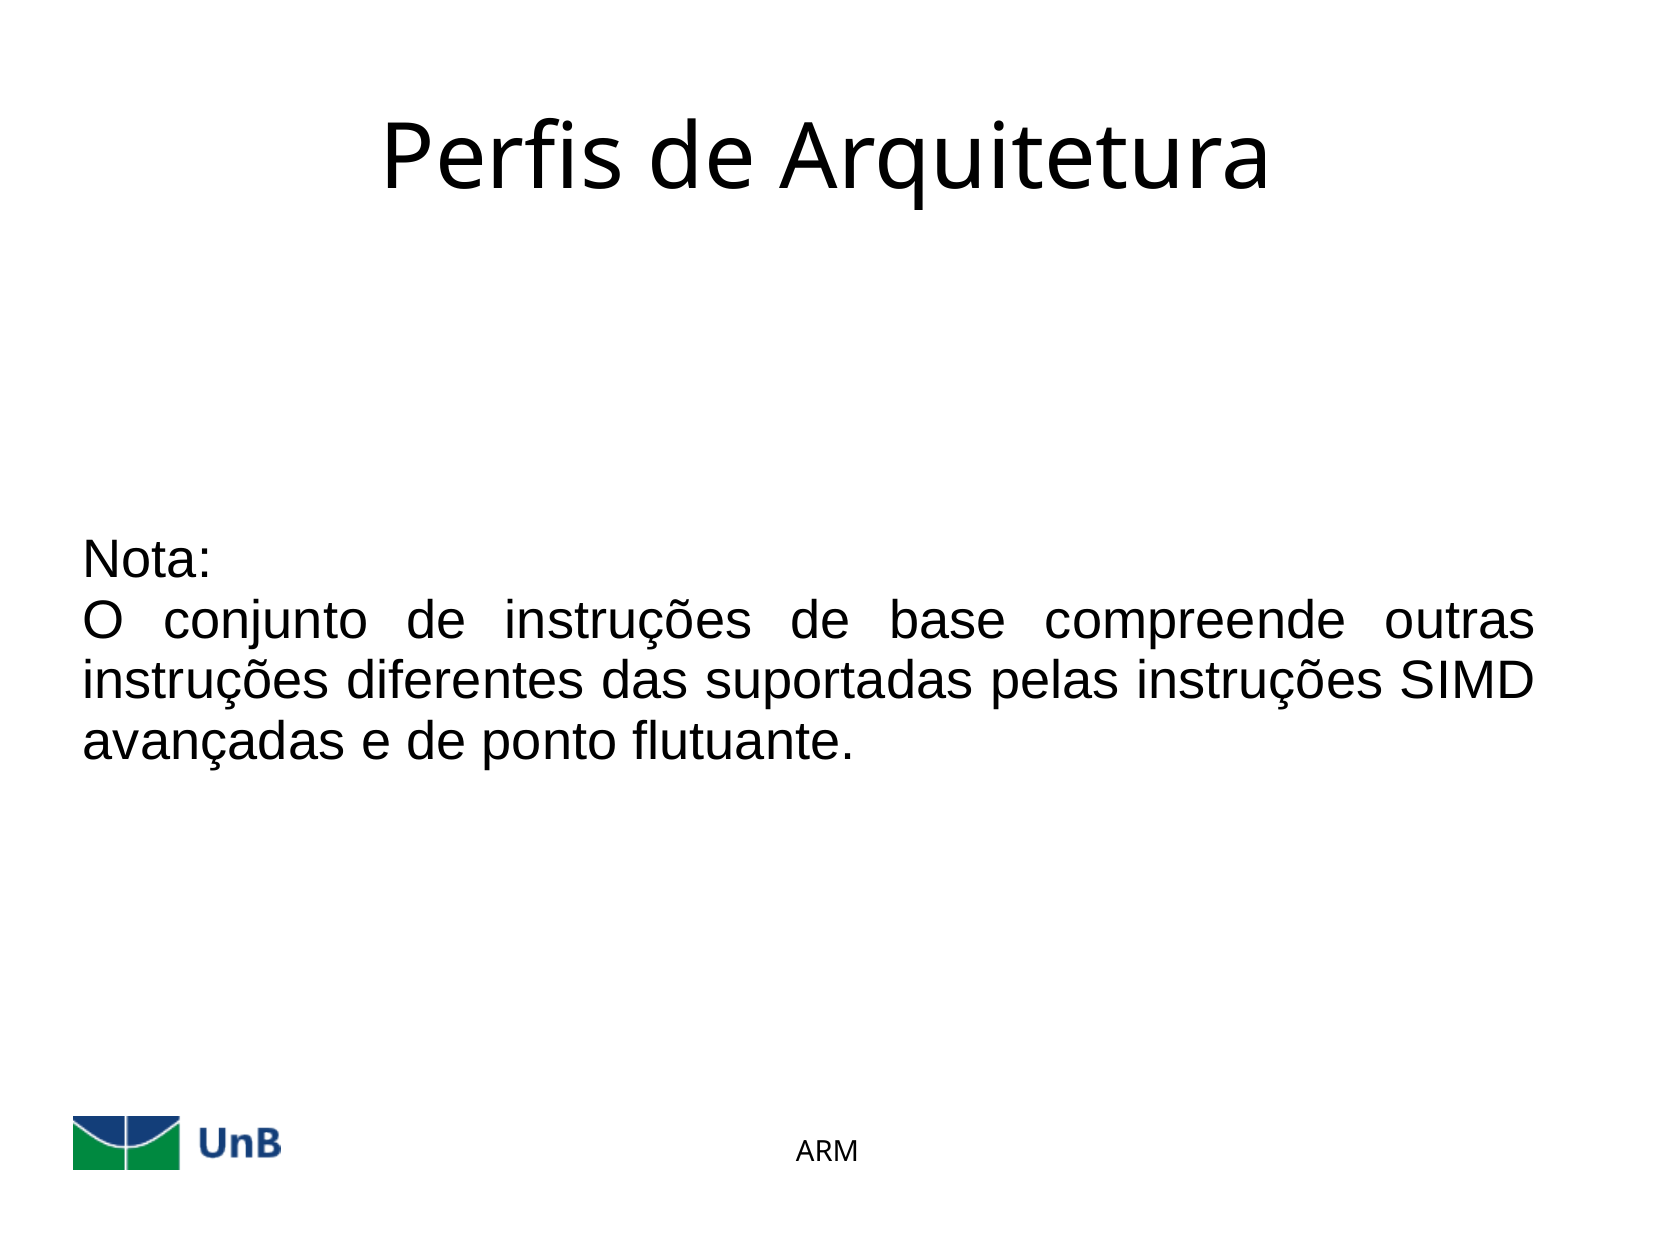

# Perfis de Arquitetura
Nota:
O conjunto de instruções de base compreende outras instruções diferentes das suportadas pelas instruções SIMD avançadas e de ponto flutuante.
ARM